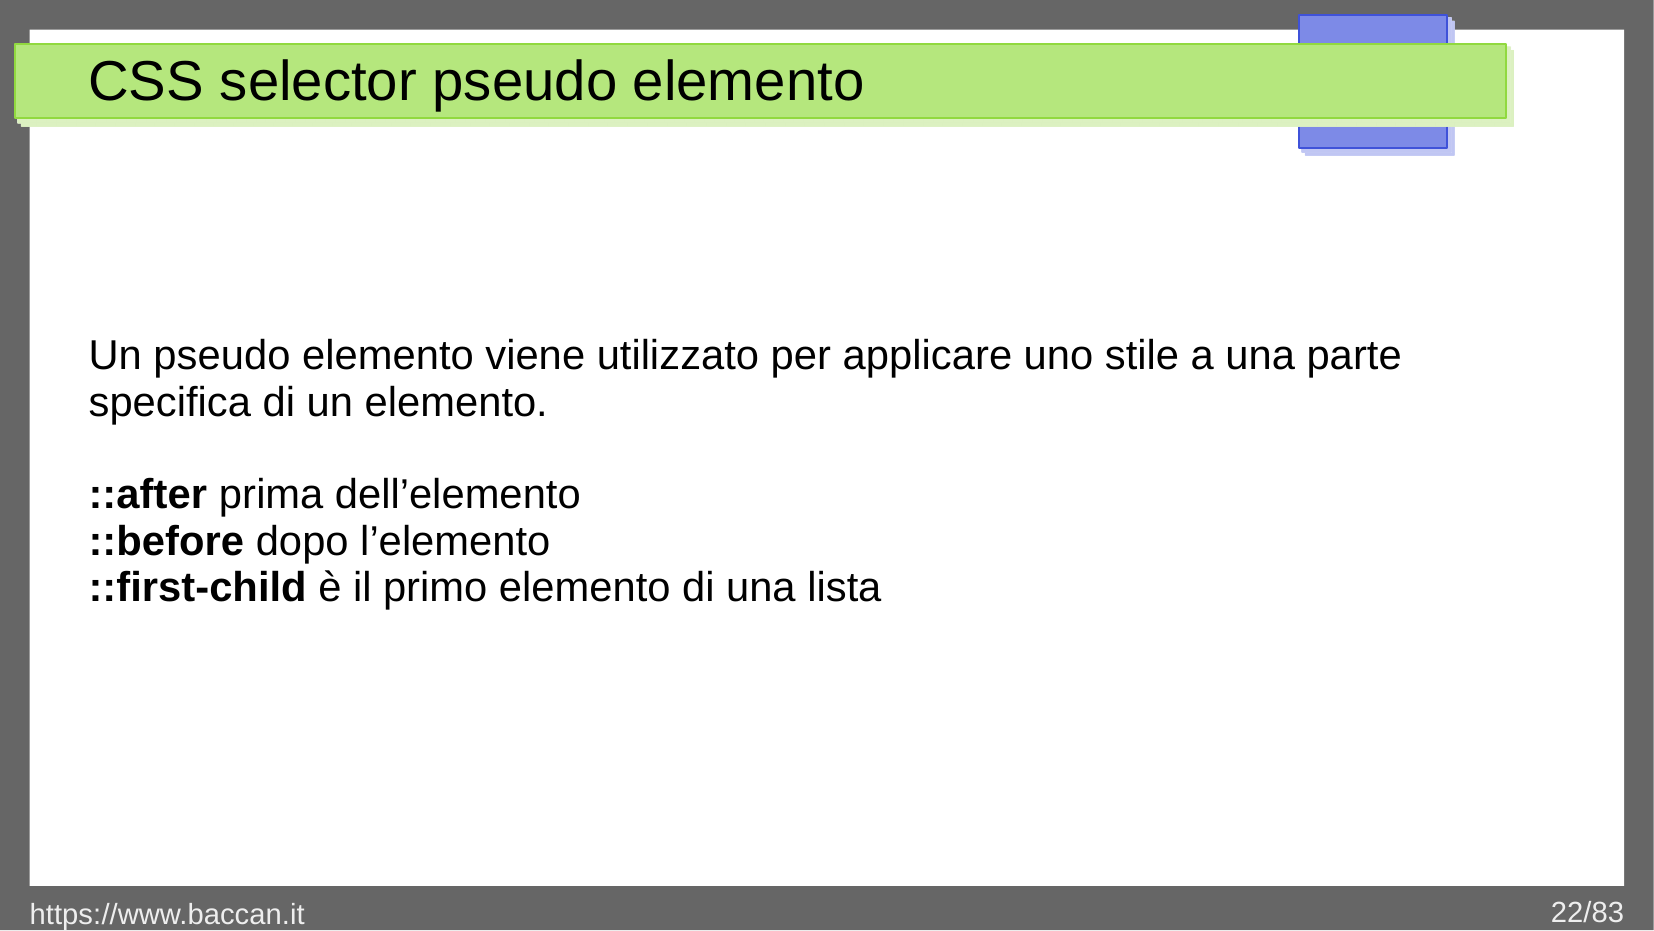

# CSS selector pseudo elemento
Un pseudo elemento viene utilizzato per applicare uno stile a una parte specifica di un elemento.
::after prima dell’elemento
::before dopo l’elemento
::first-child è il primo elemento di una lista
22
https://www.baccan.it